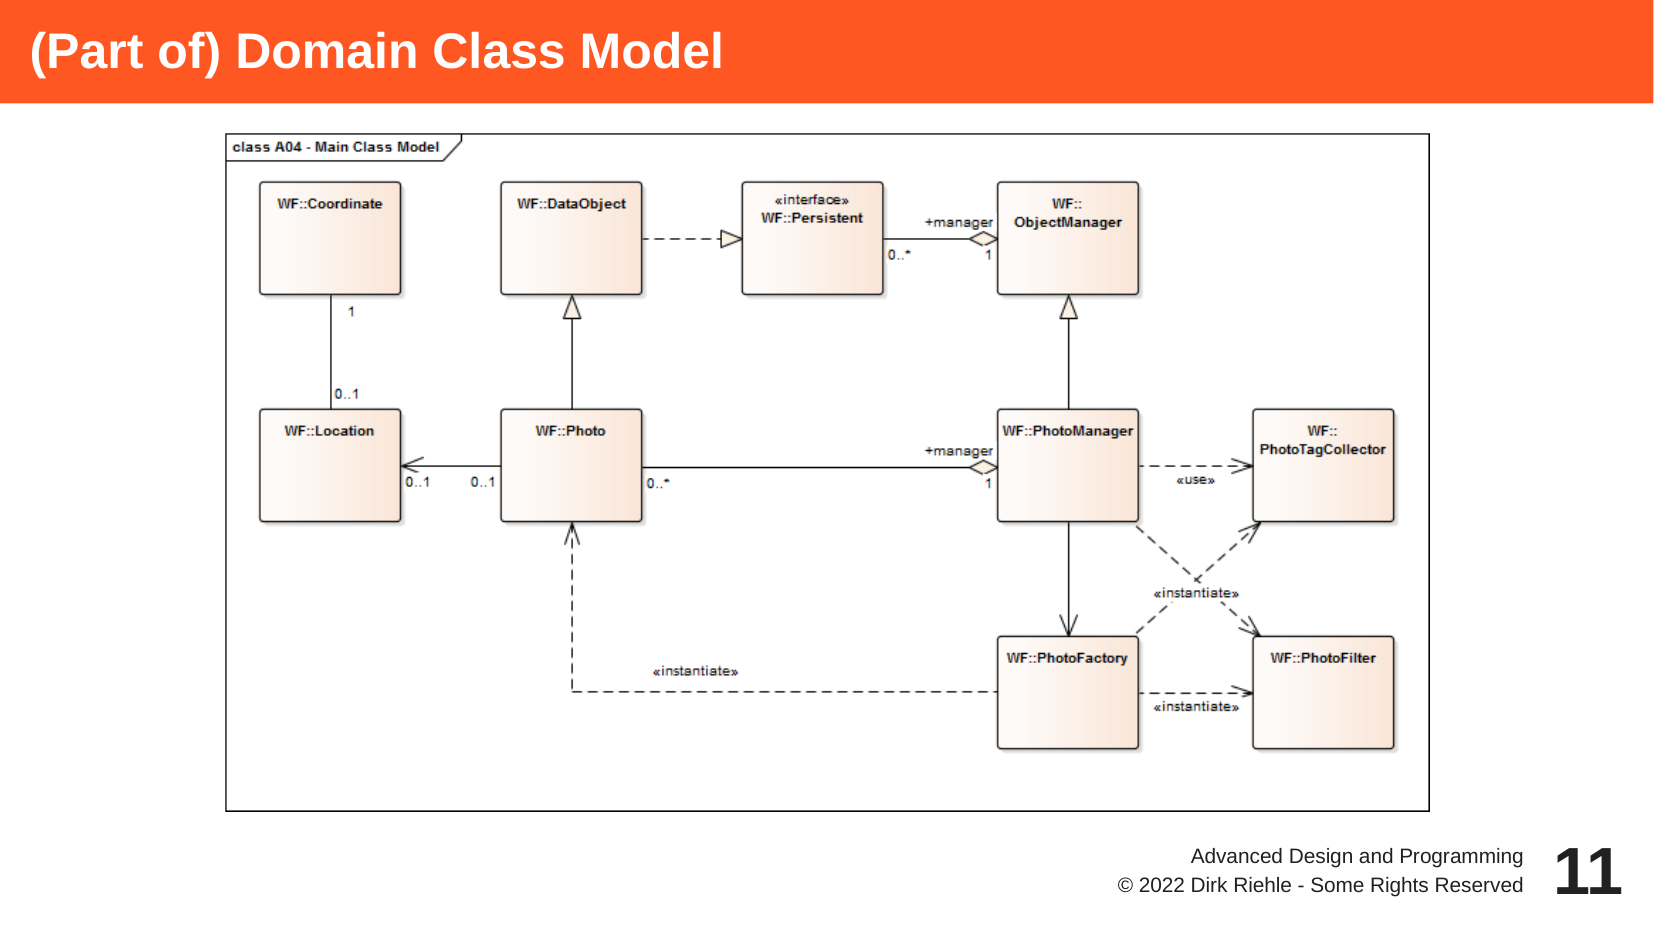

# (Part of) Domain Class Model
Advanced Design and Programming
11
© 2022 Dirk Riehle - Some Rights Reserved